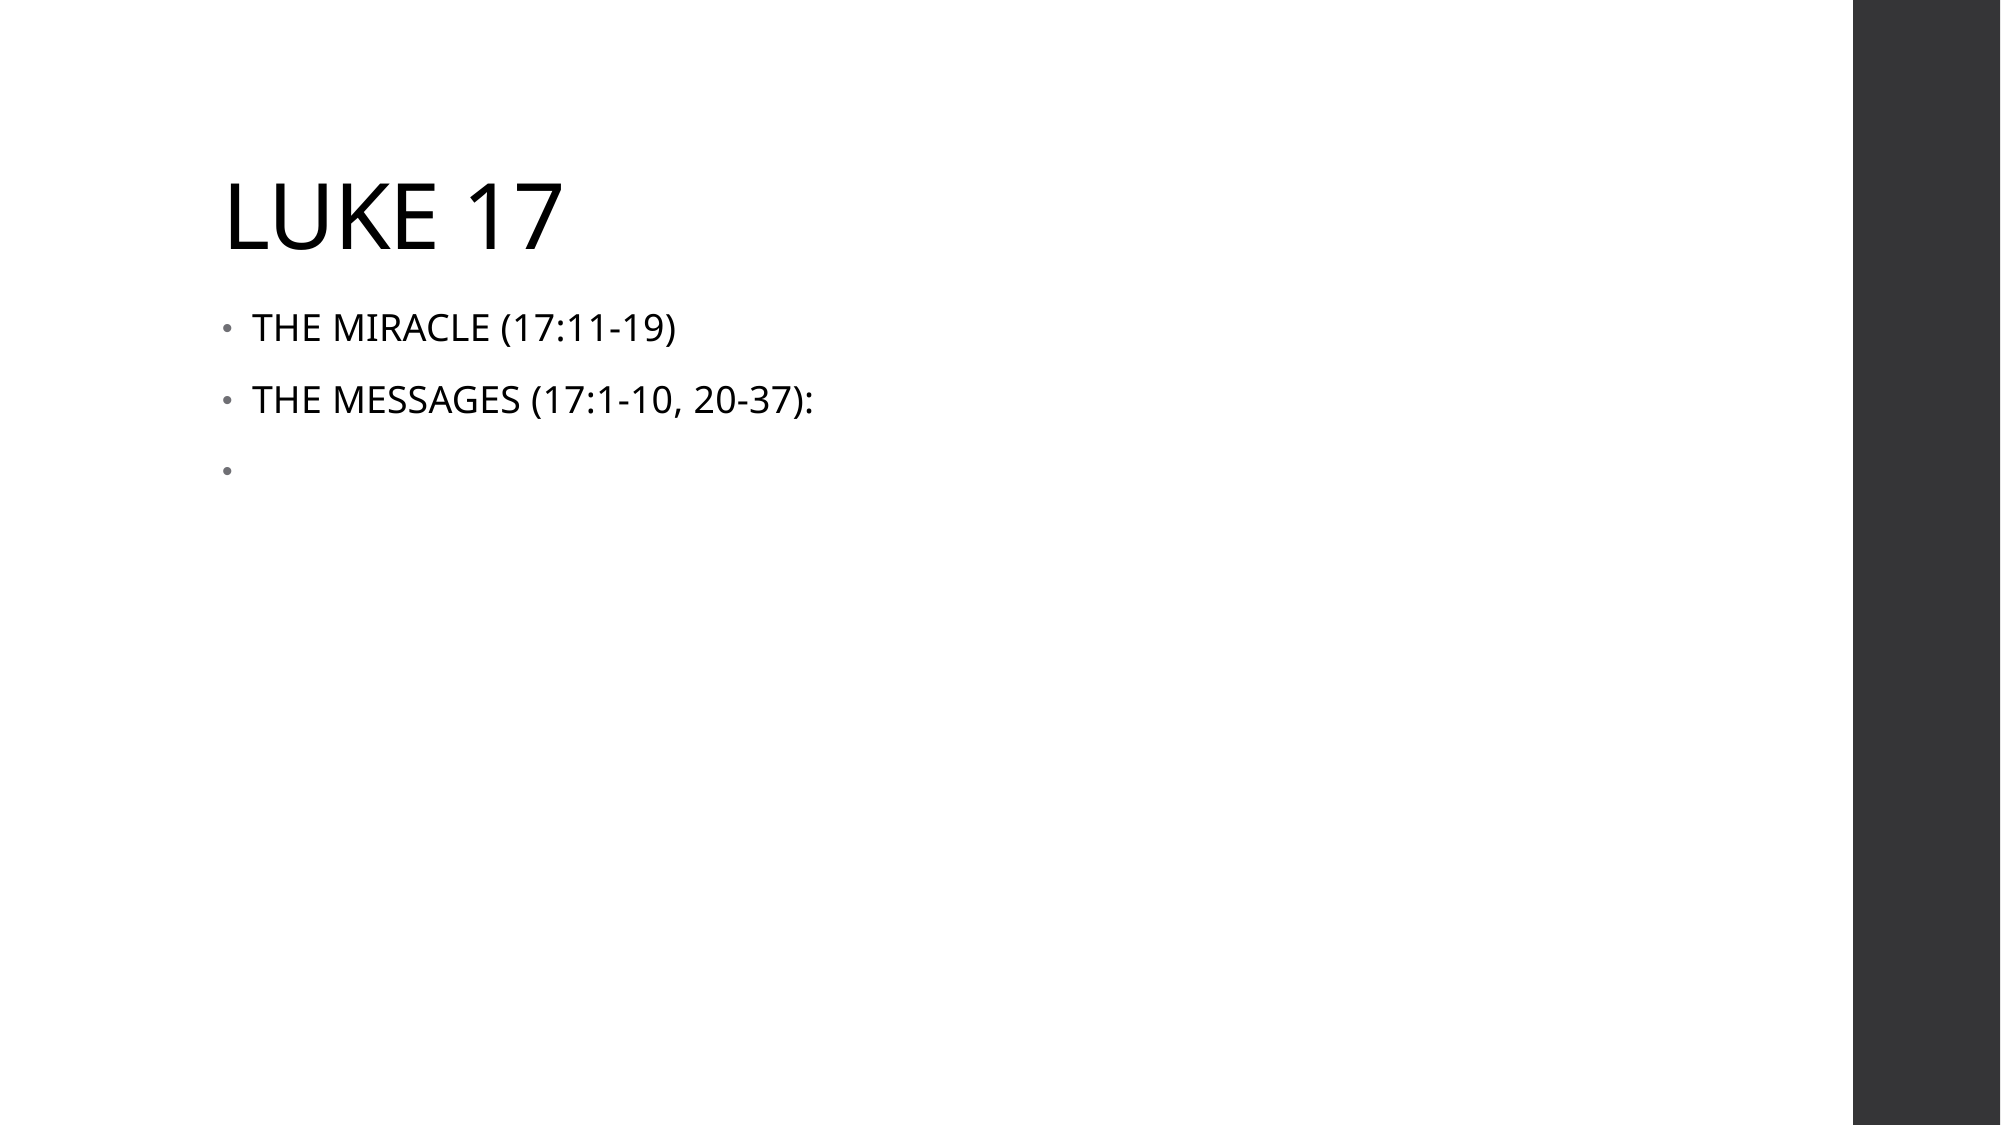

# LUKE 17
THE MIRACLE (17:11-19)
THE MESSAGES (17:1-10, 20-37):